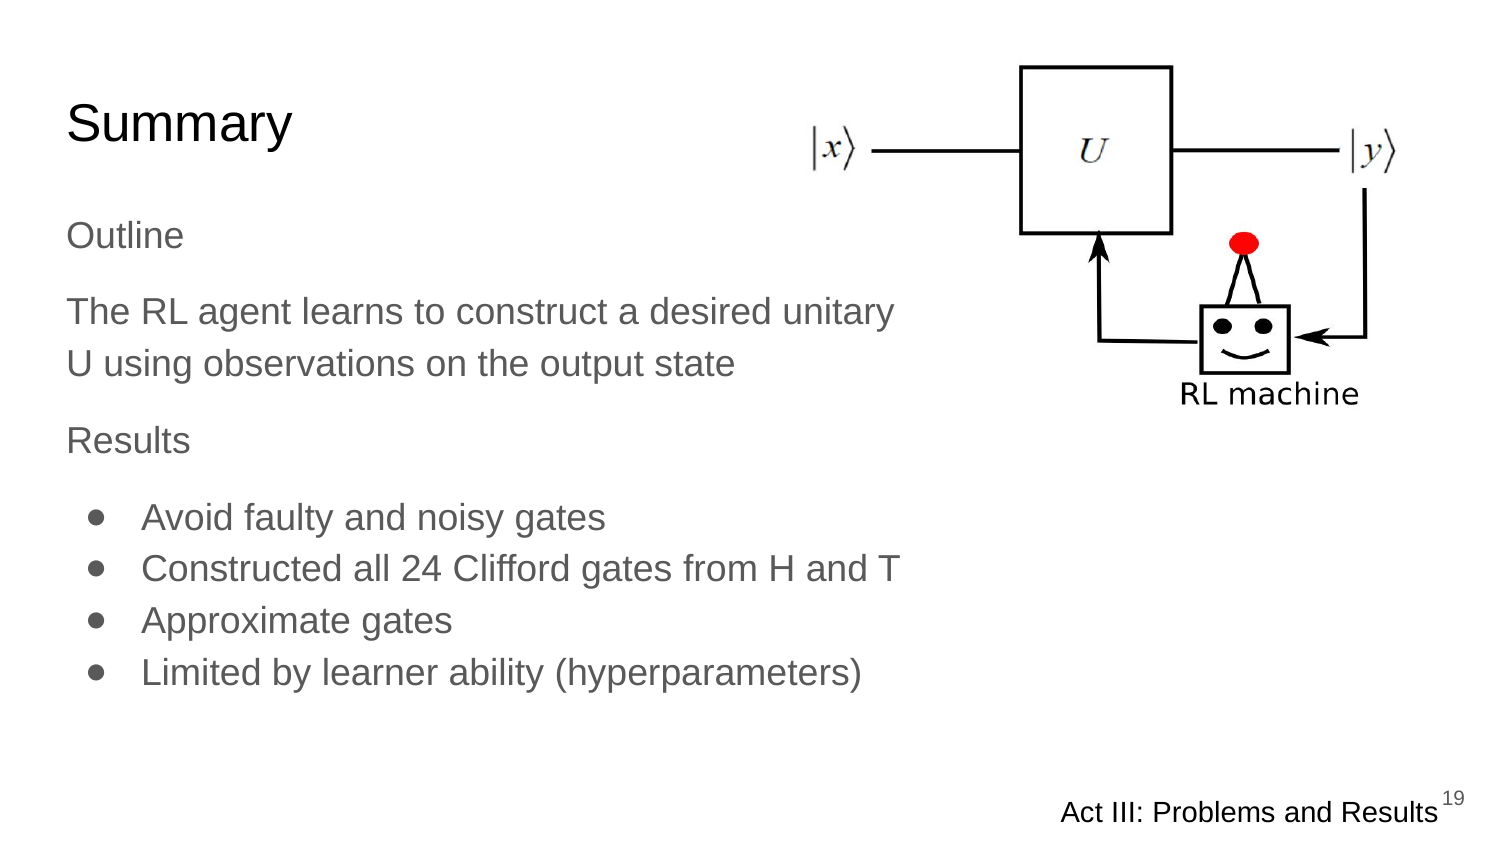

# Summary
Outline
The RL agent learns to construct a desired unitary U using observations on the output state
Results
Avoid faulty and noisy gates
Constructed all 24 Clifford gates from H and T
Approximate gates
Limited by learner ability (hyperparameters)
Act III: Problems and Results